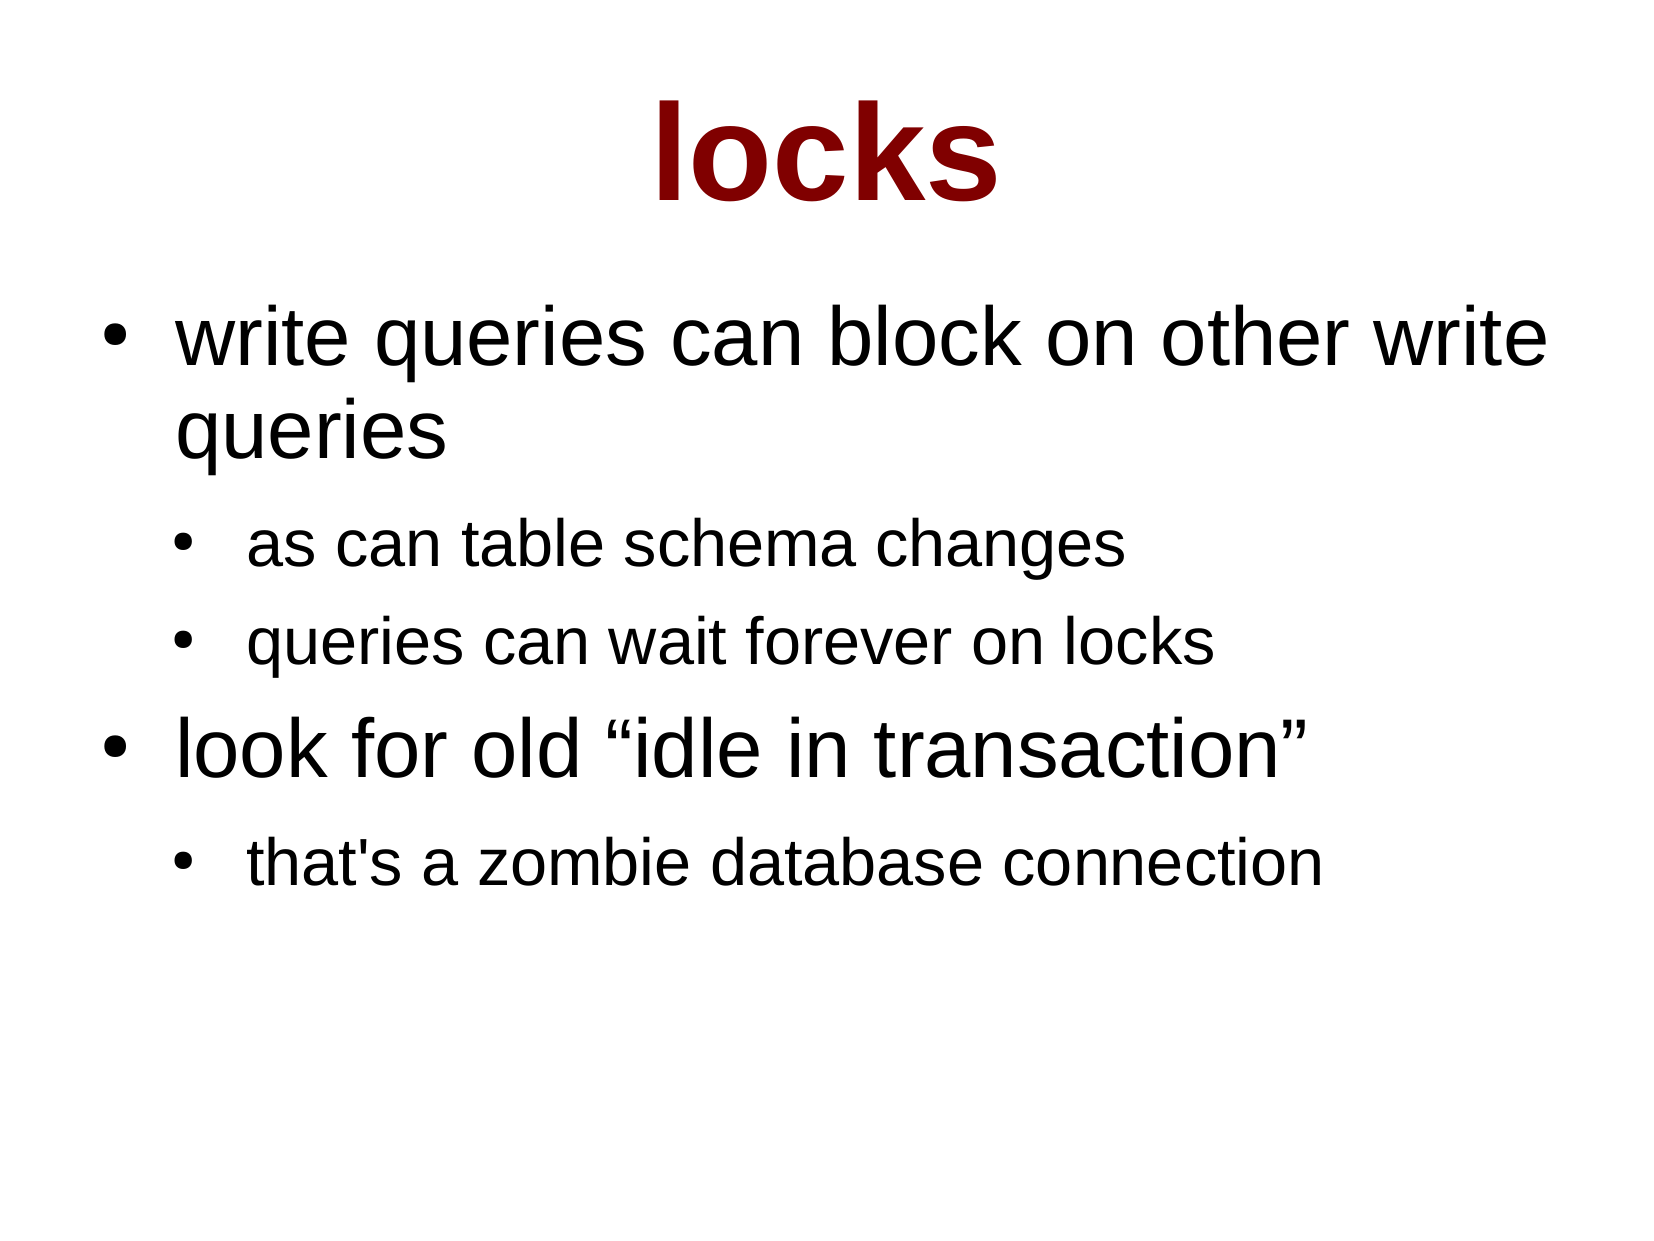

# locks
write queries can block on other write queries
as can table schema changes
queries can wait forever on locks
look for old “idle in transaction”
that's a zombie database connection